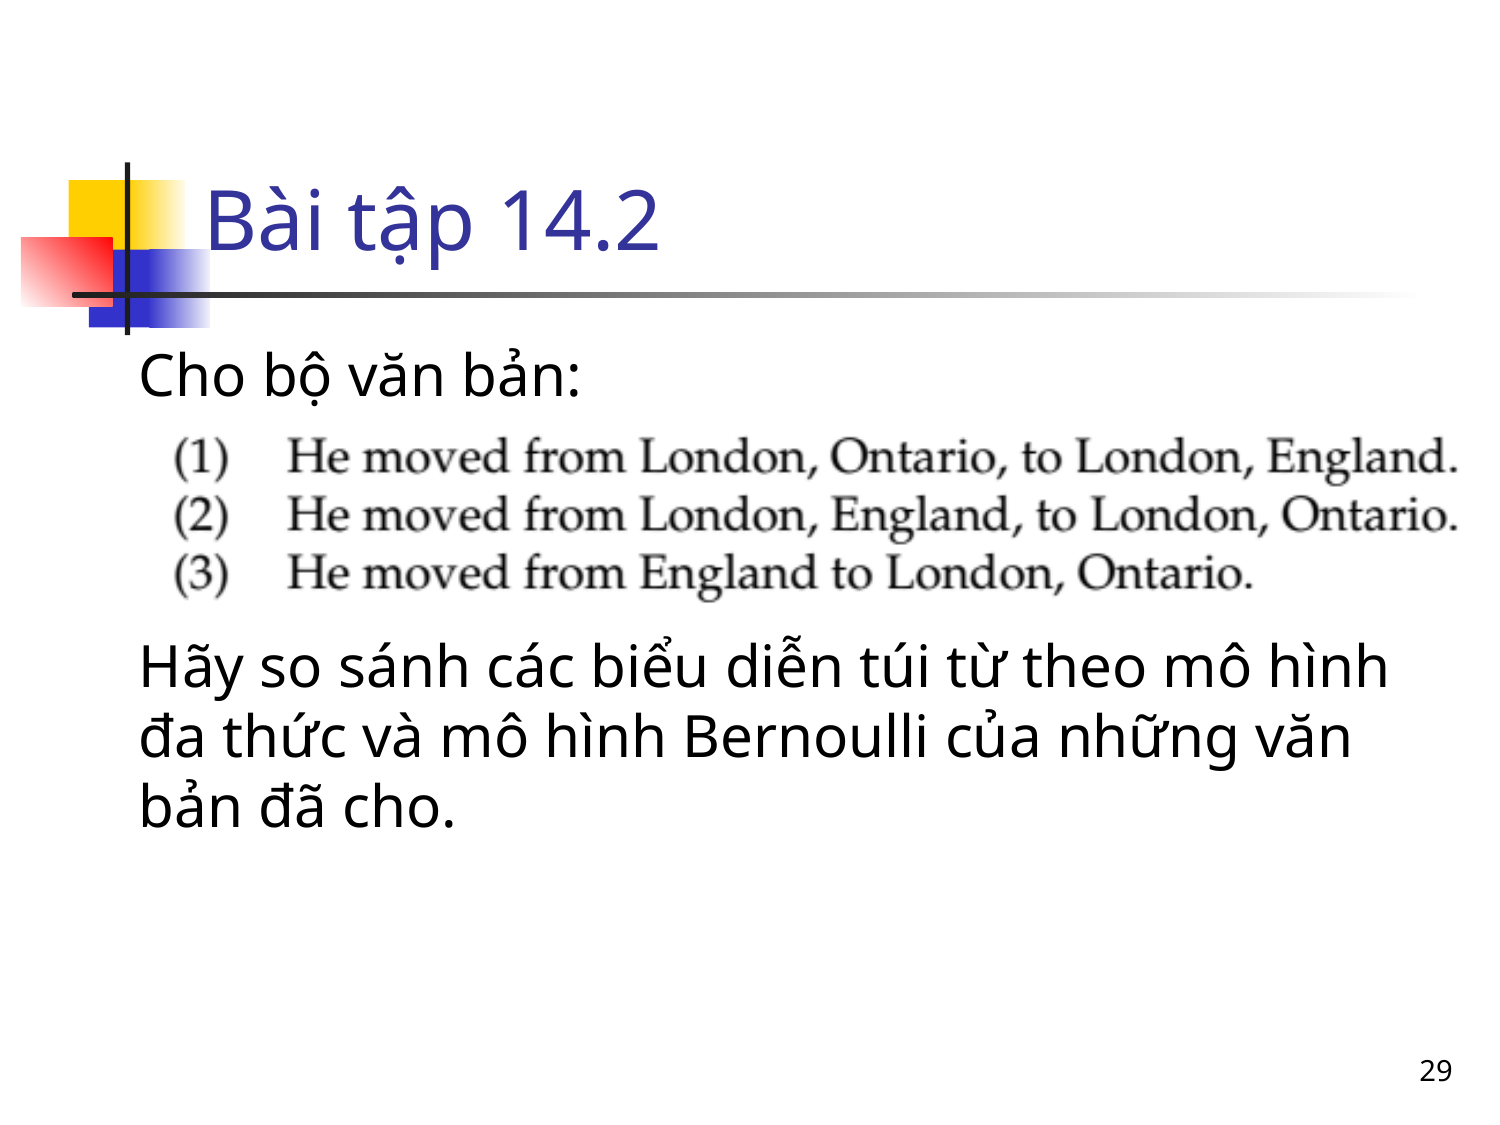

# Bài tập 14.2
Cho bộ văn bản:
Hãy so sánh các biểu diễn túi từ theo mô hình đa thức và mô hình Bernoulli của những văn bản đã cho.